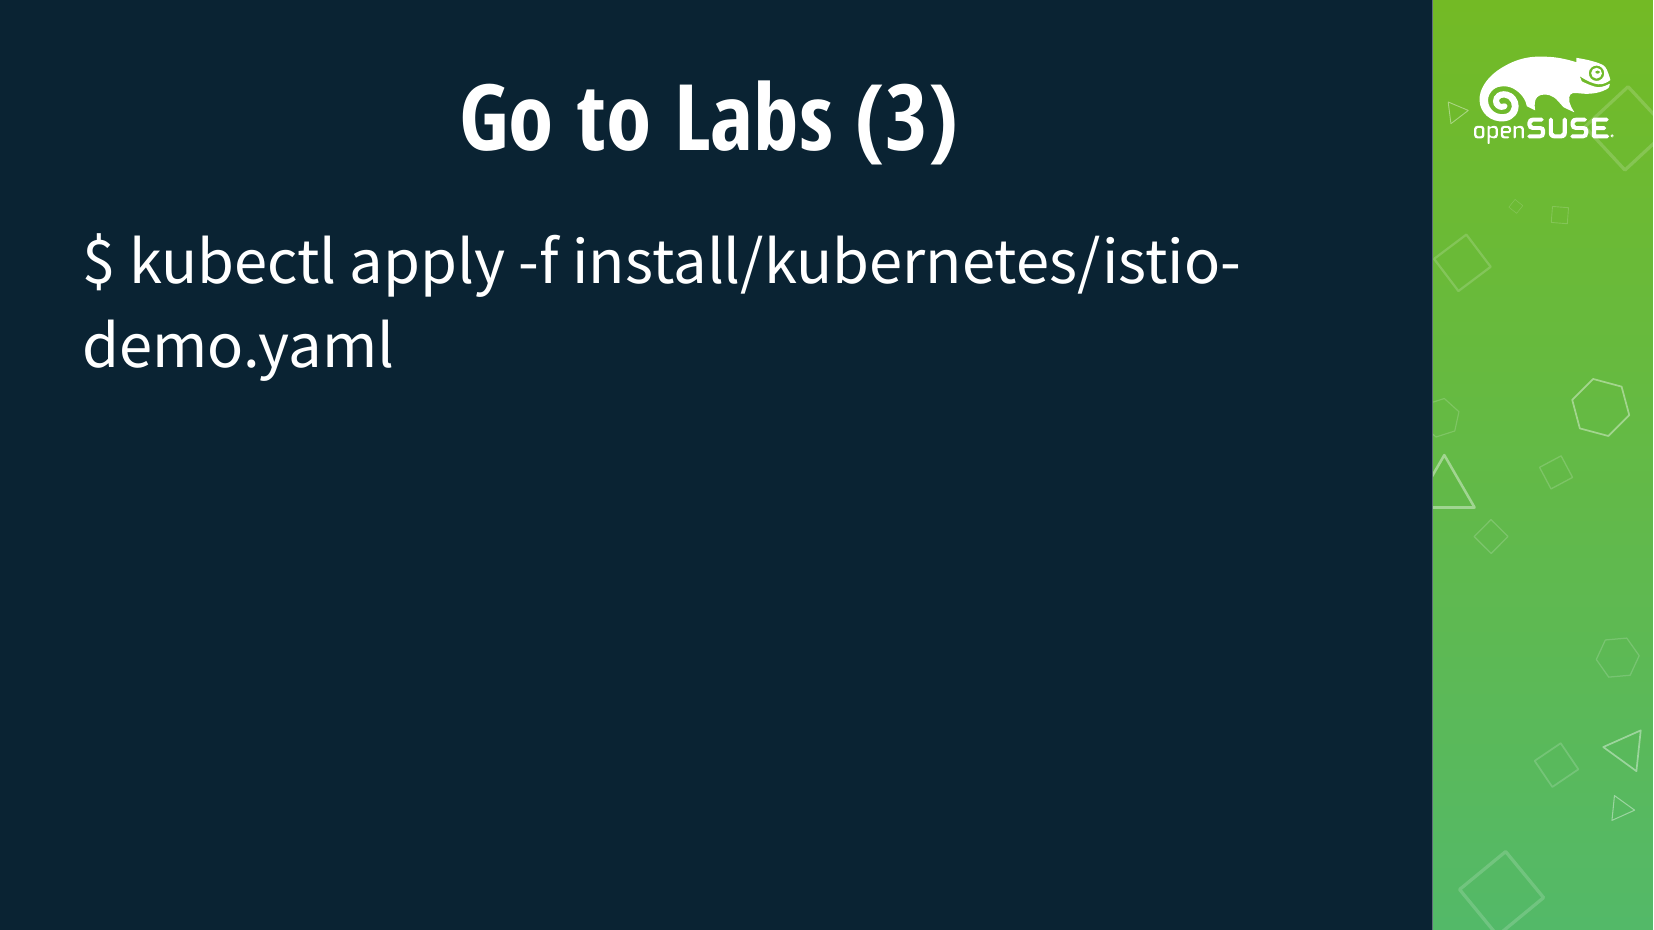

# Go to Labs (3)
$ kubectl apply -f install/kubernetes/istio-demo.yaml